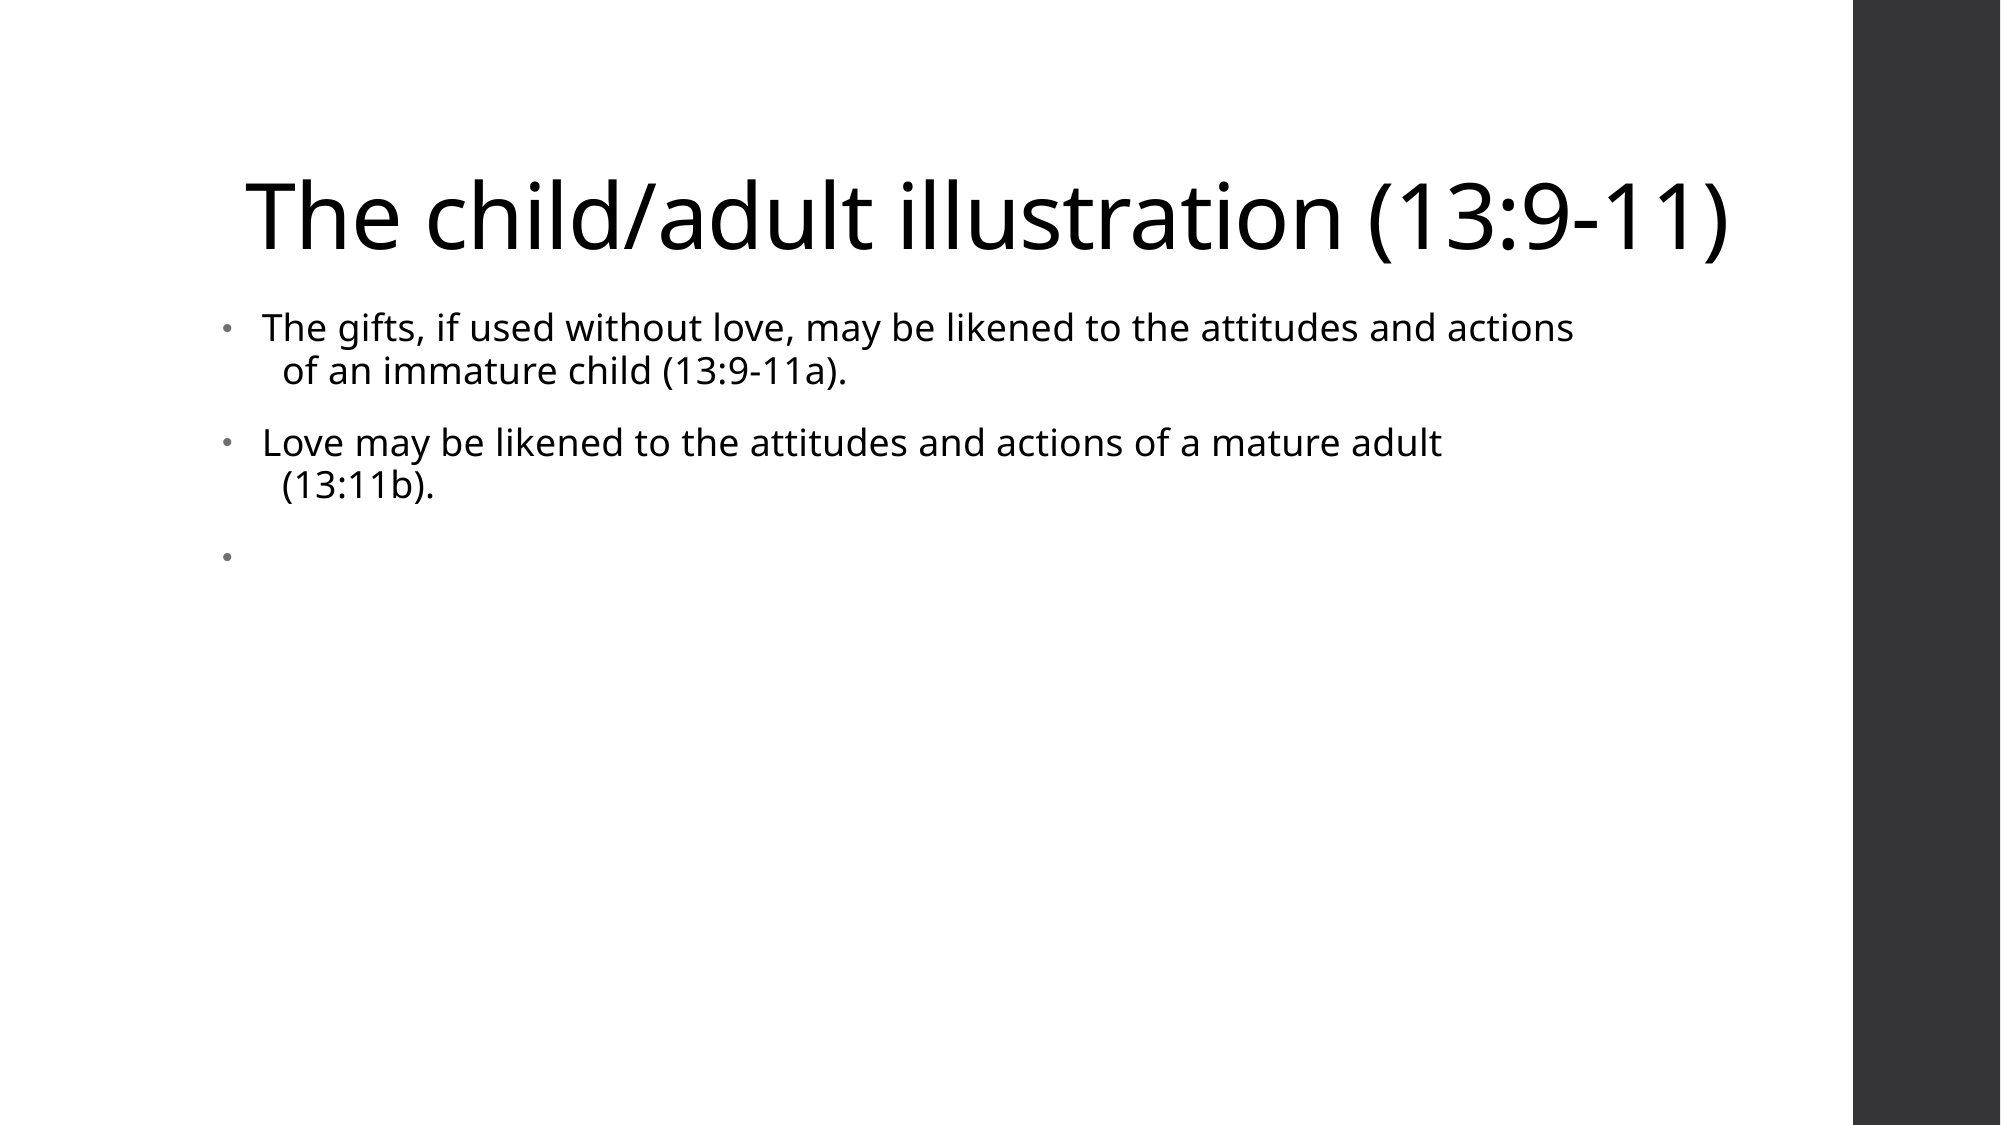

# The child/adult illustration (13:9-11)
 The gifts, if used without love, may be likened to the attitudes and actions of an immature child (13:9-11a).
 Love may be likened to the attitudes and actions of a mature adult (13:11b).